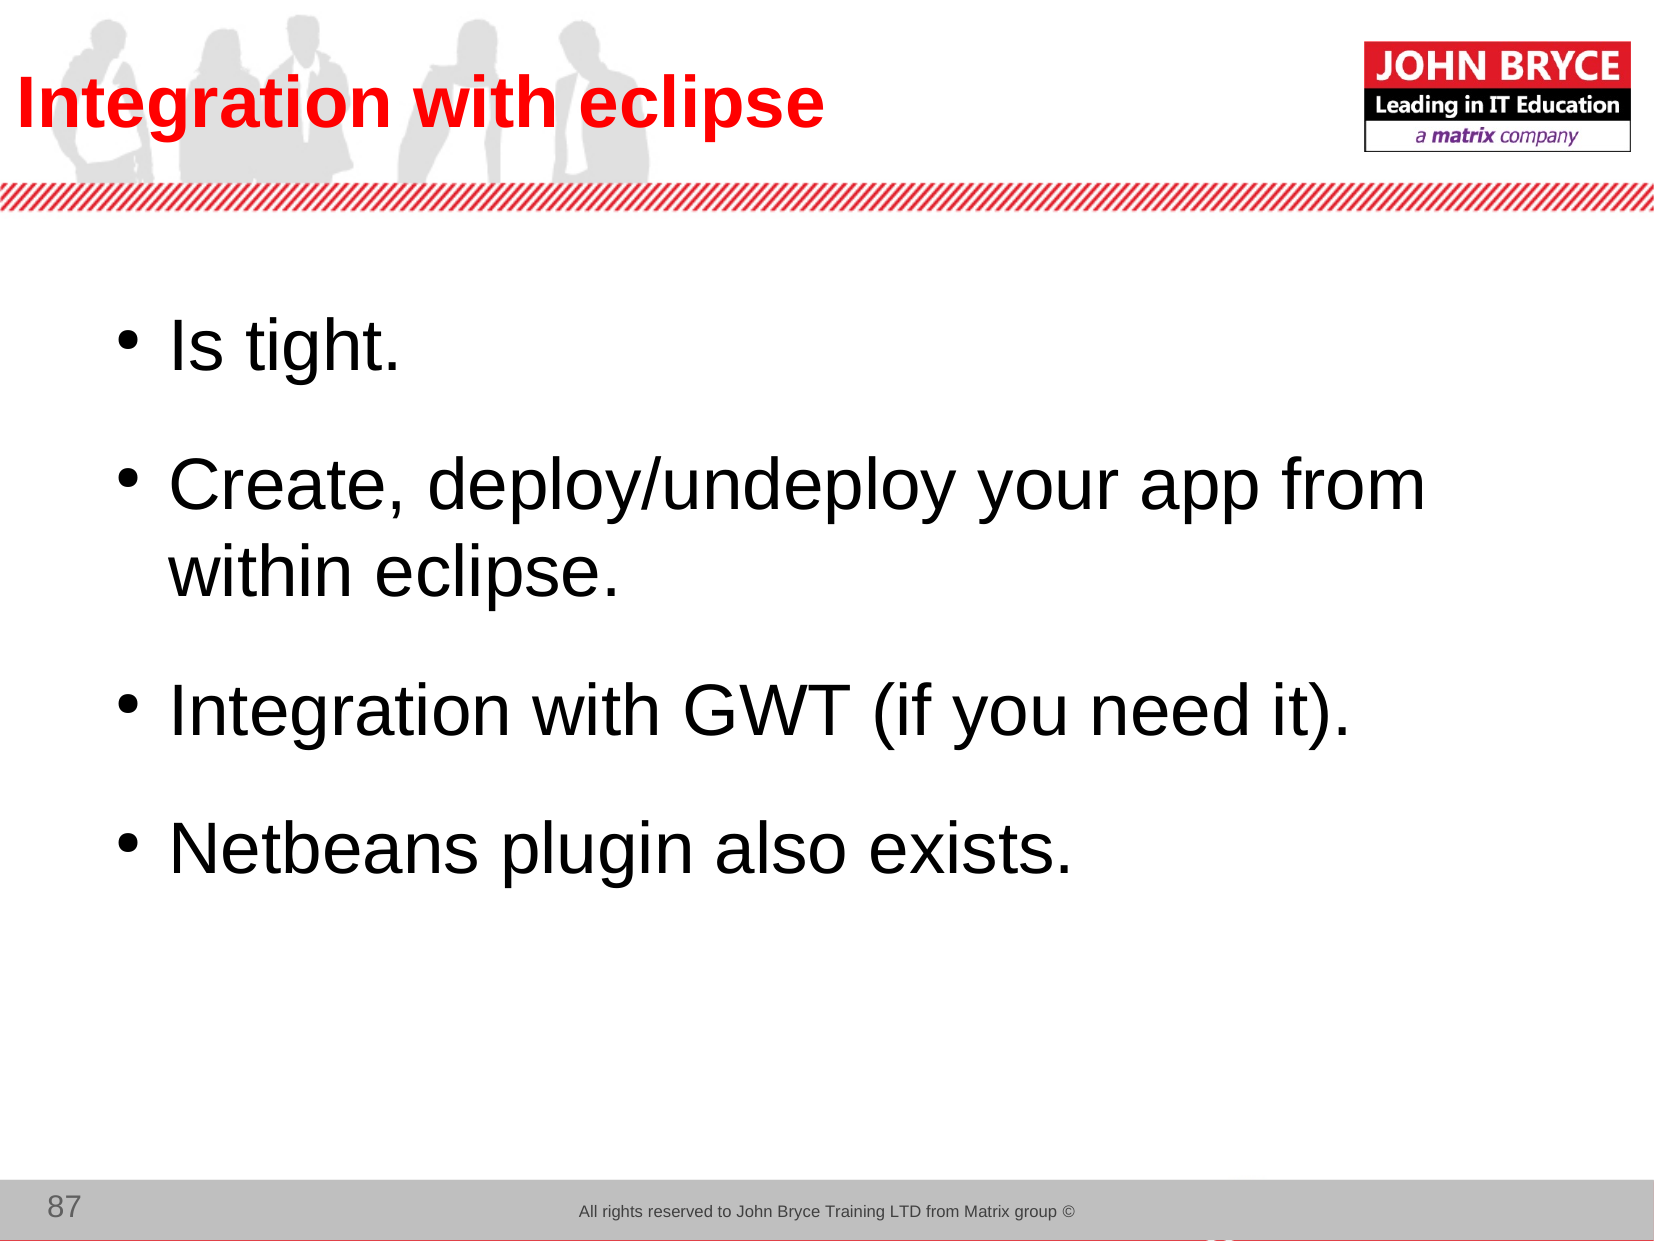

# Integration with eclipse
Is tight.
Create, deploy/undeploy your app from within eclipse.
Integration with GWT (if you need it).
Netbeans plugin also exists.